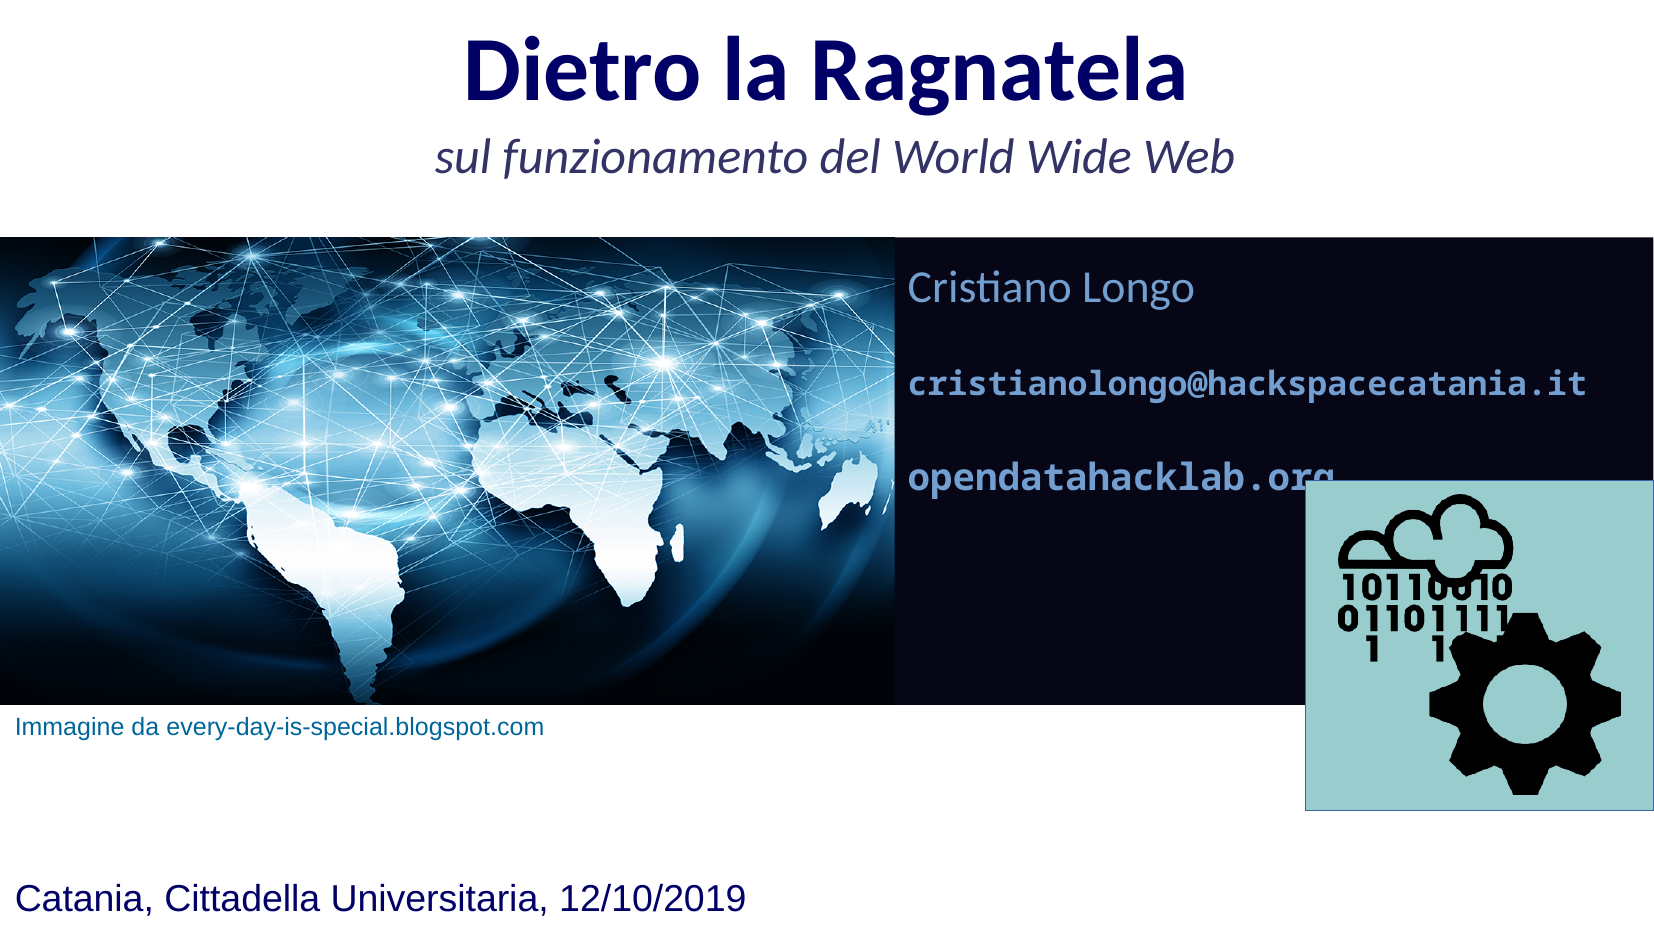

# Dietro la Ragnatela
sul funzionamento del World Wide Web
Cristiano Longo
cristianolongo@hackspacecatania.it
opendatahacklab.org
Immagine da every-day-is-special.blogspot.com
Catania, Cittadella Universitaria, 12/10/2019